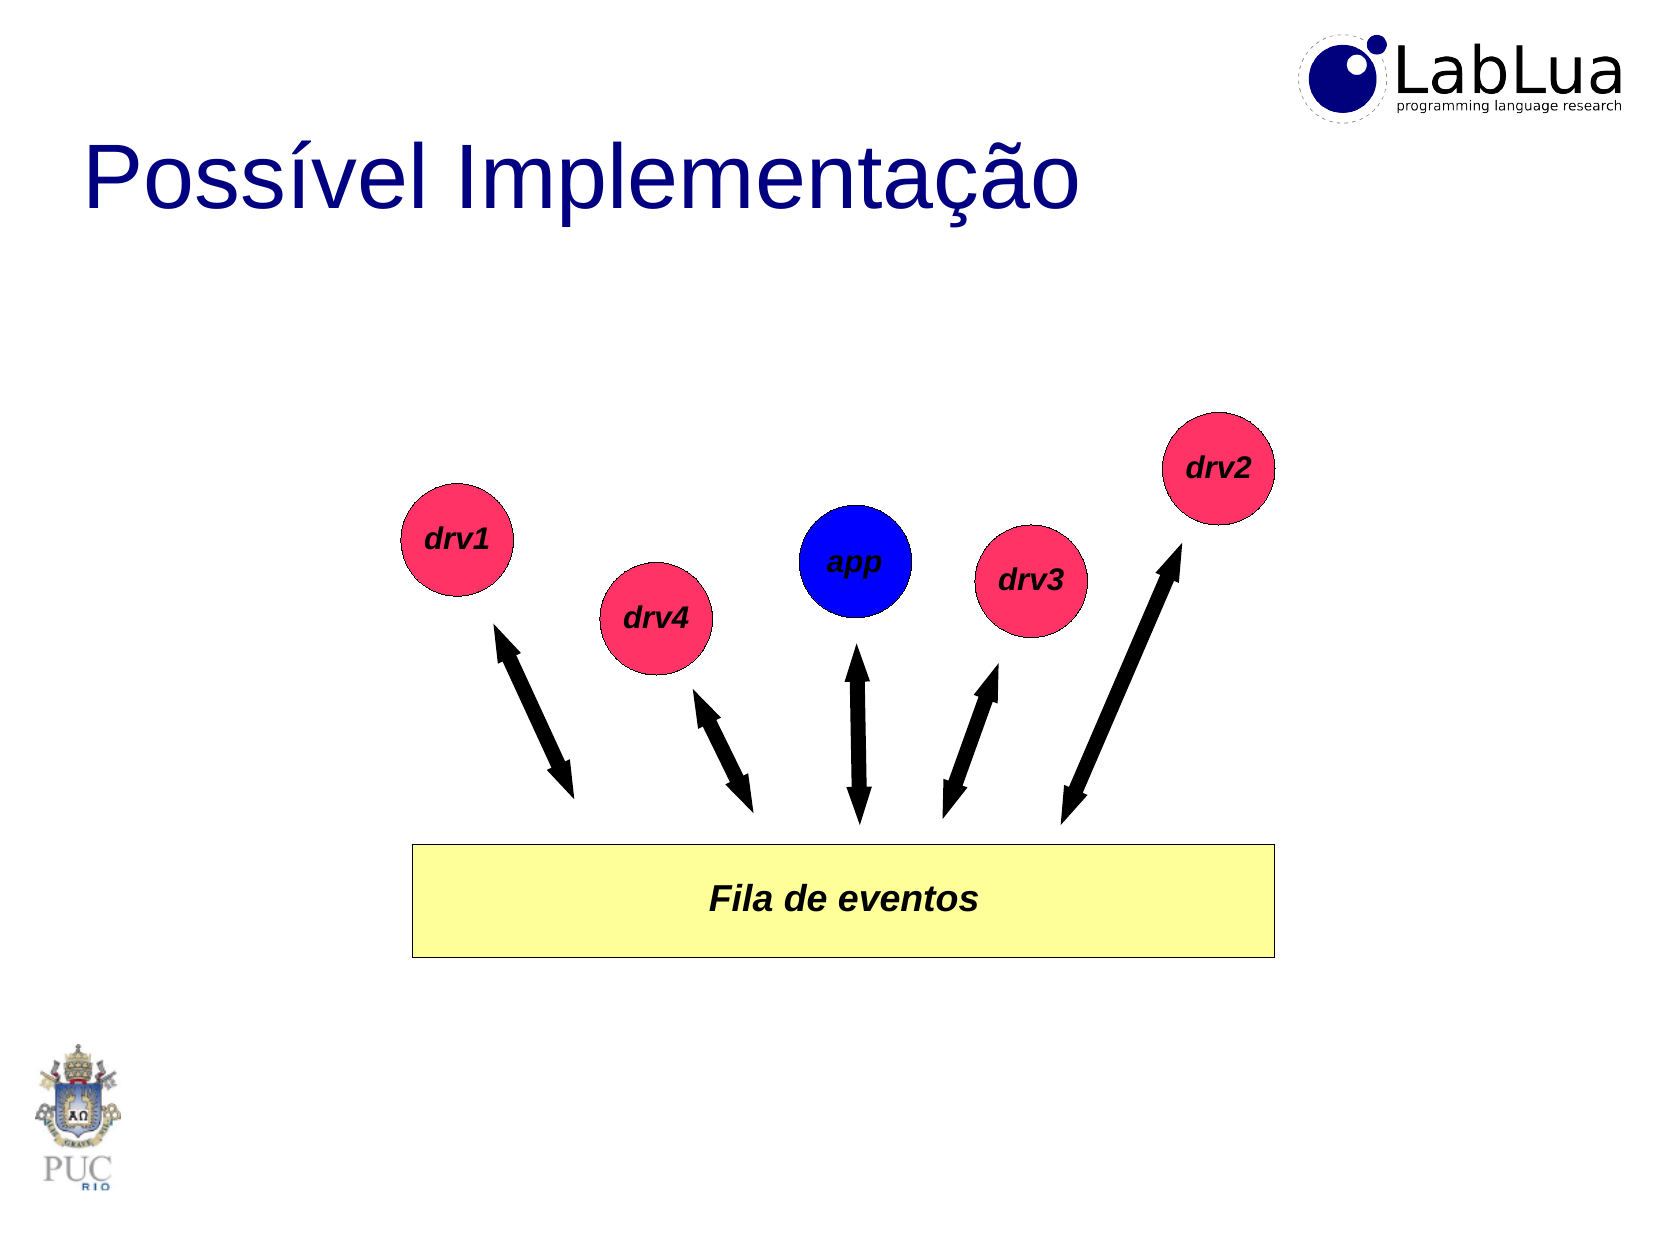

# Possível Implementação
drv2
drv1
app
drv3
drv4
Fila de eventos